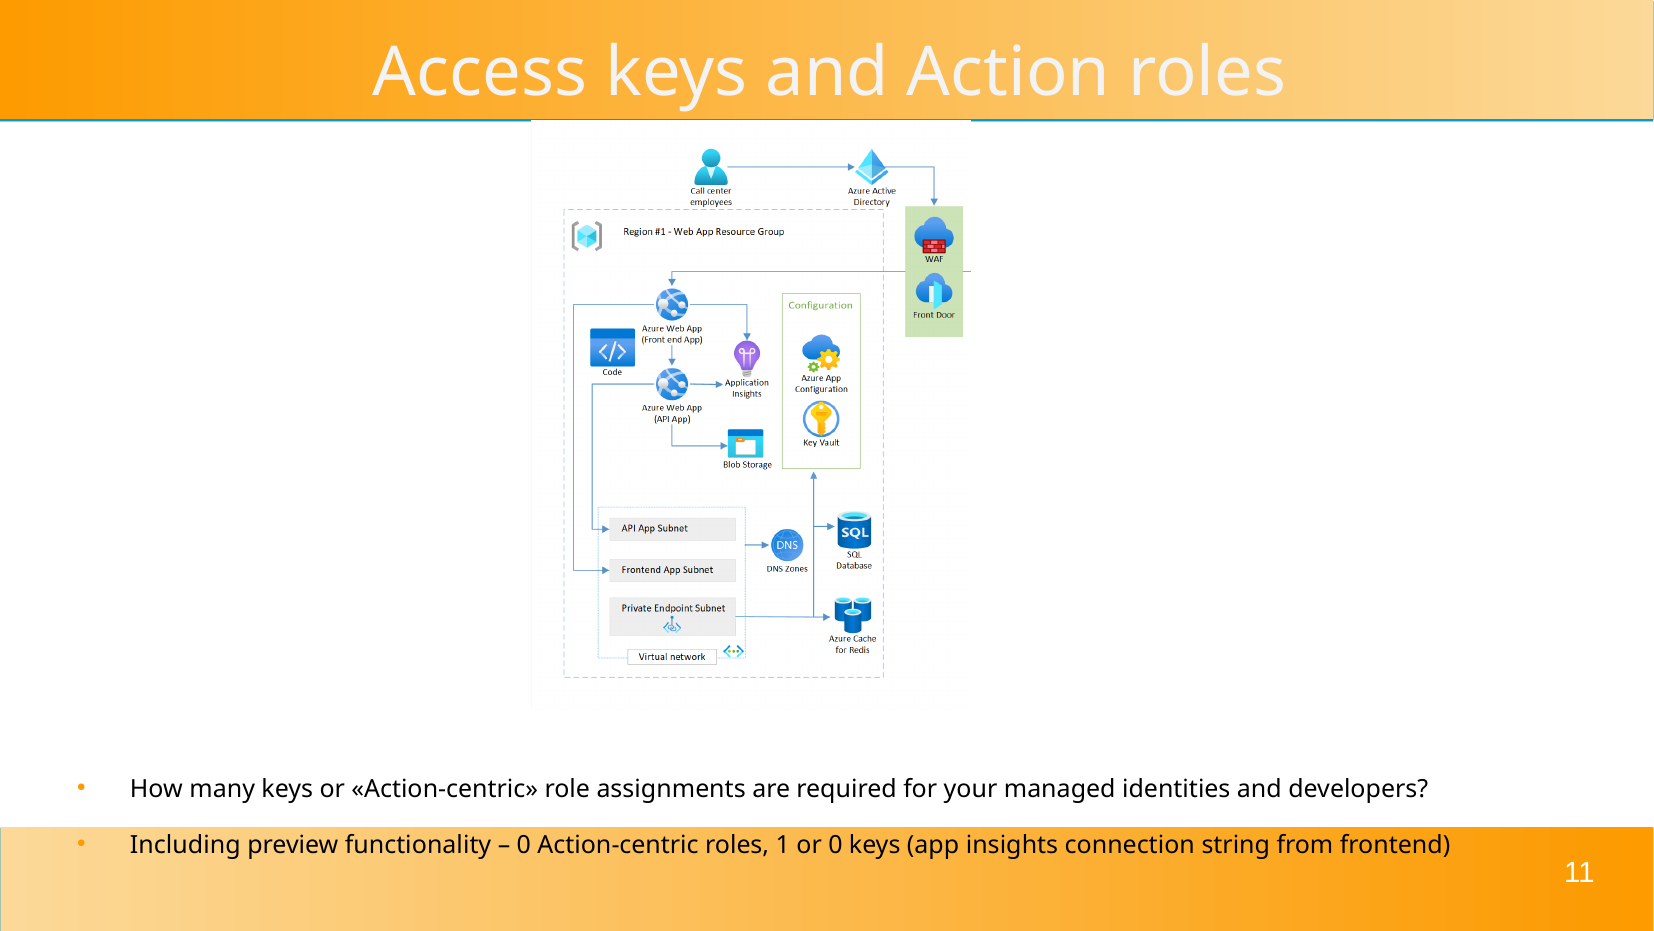

# Access keys and Action roles
How many keys or «Action-centric» role assignments are required for your managed identities and developers?
Including preview functionality – 0 Action-centric roles, 1 or 0 keys (app insights connection string from frontend)
11